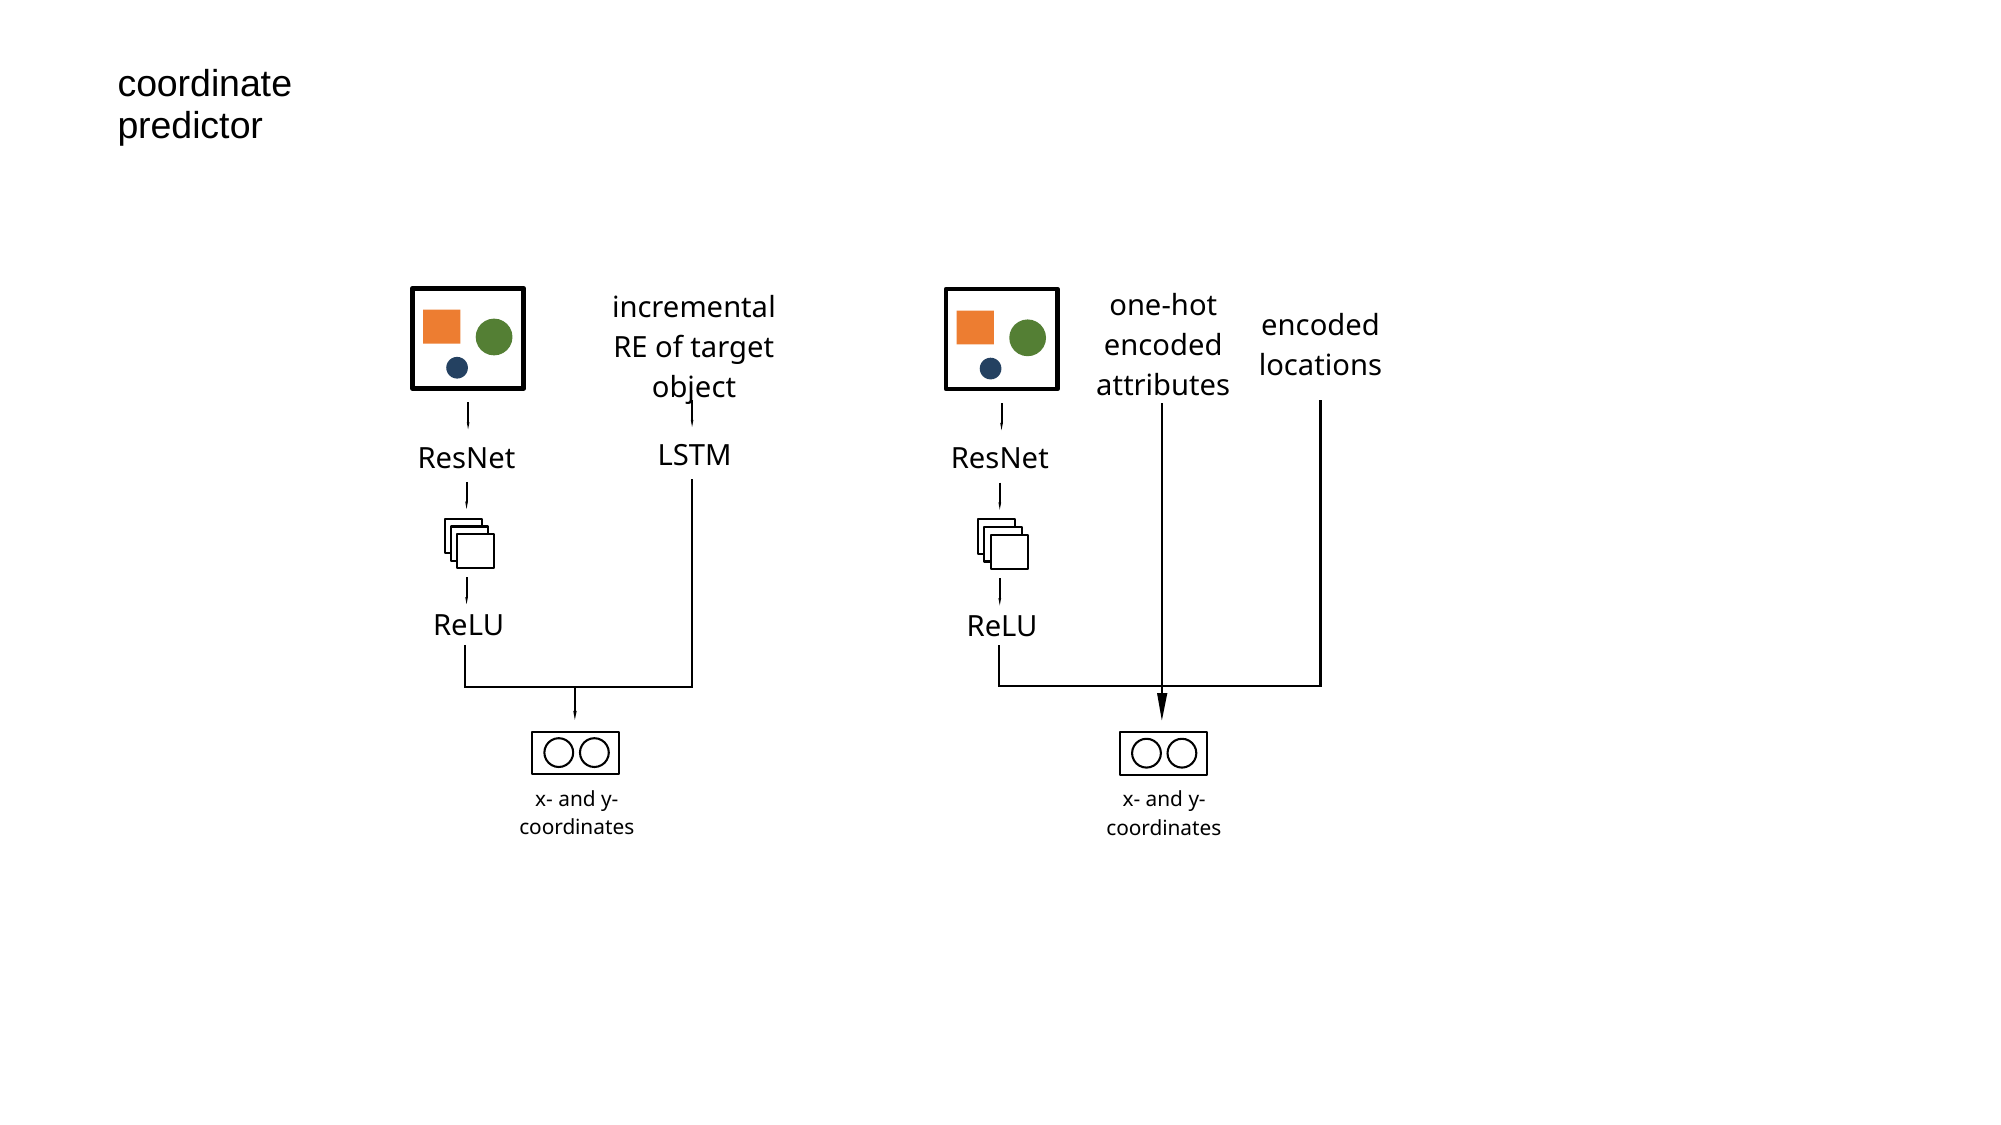

coordinate predictor
one-hot encoded attributes
incremental RE of target object
encoded locations
LSTM
ResNet
ResNet
ReLU
ReLU
x- and y-coordinates
x- and y-coordinates